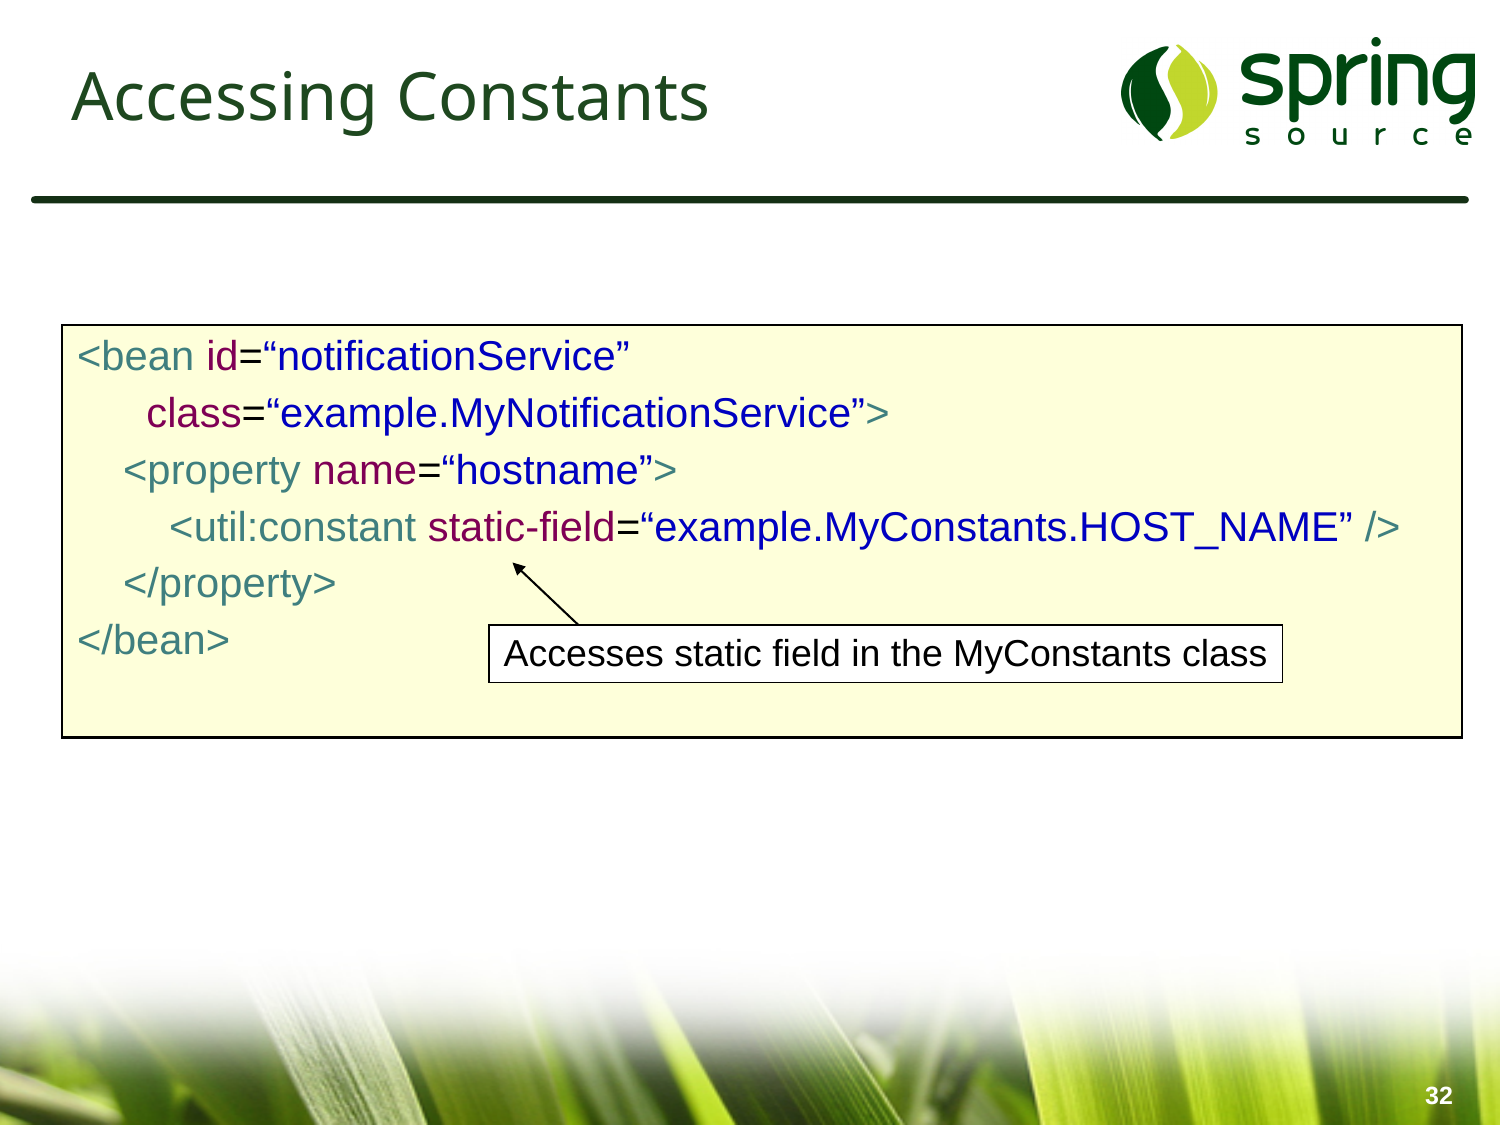

# Accessing Constants
<bean id=“notificationService”
 class=“example.MyNotificationService”>
 <property name=“hostname”>
 <util:constant static-field=“example.MyConstants.HOST_NAME” />
 </property>
</bean>
Accesses static field in the MyConstants class